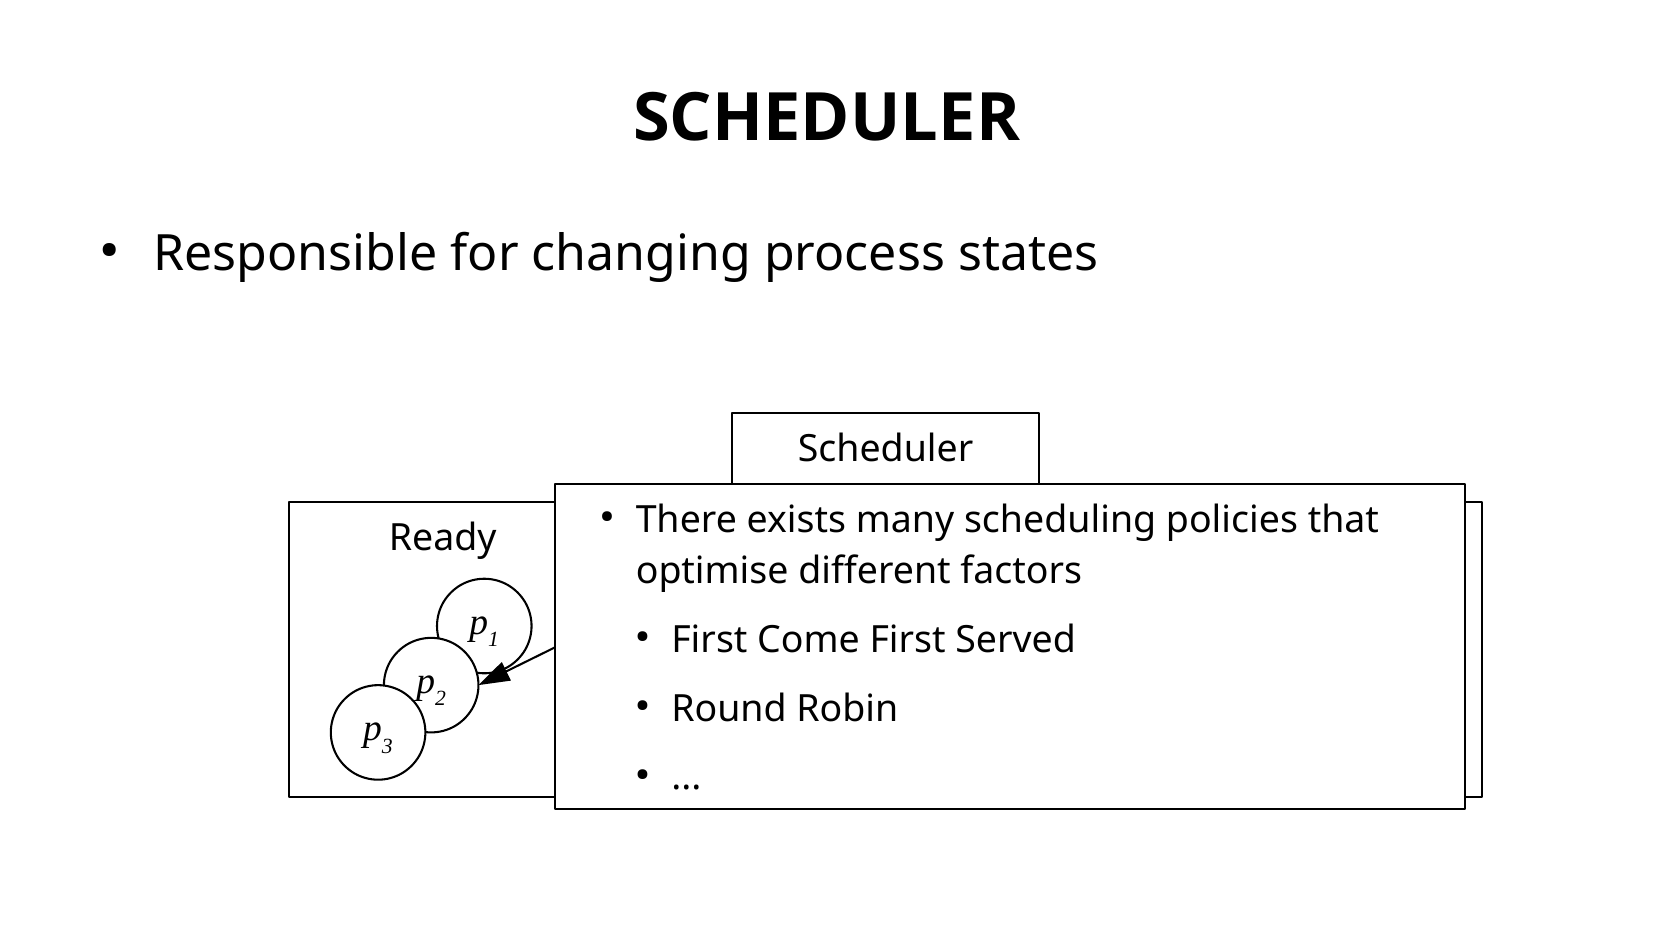

# SCHEDULER
Responsible for changing process states
Scheduler
There exists many scheduling policies that optimise different factors
First Come First Served
Round Robin
...
Ready
Running
p1
p2
p3